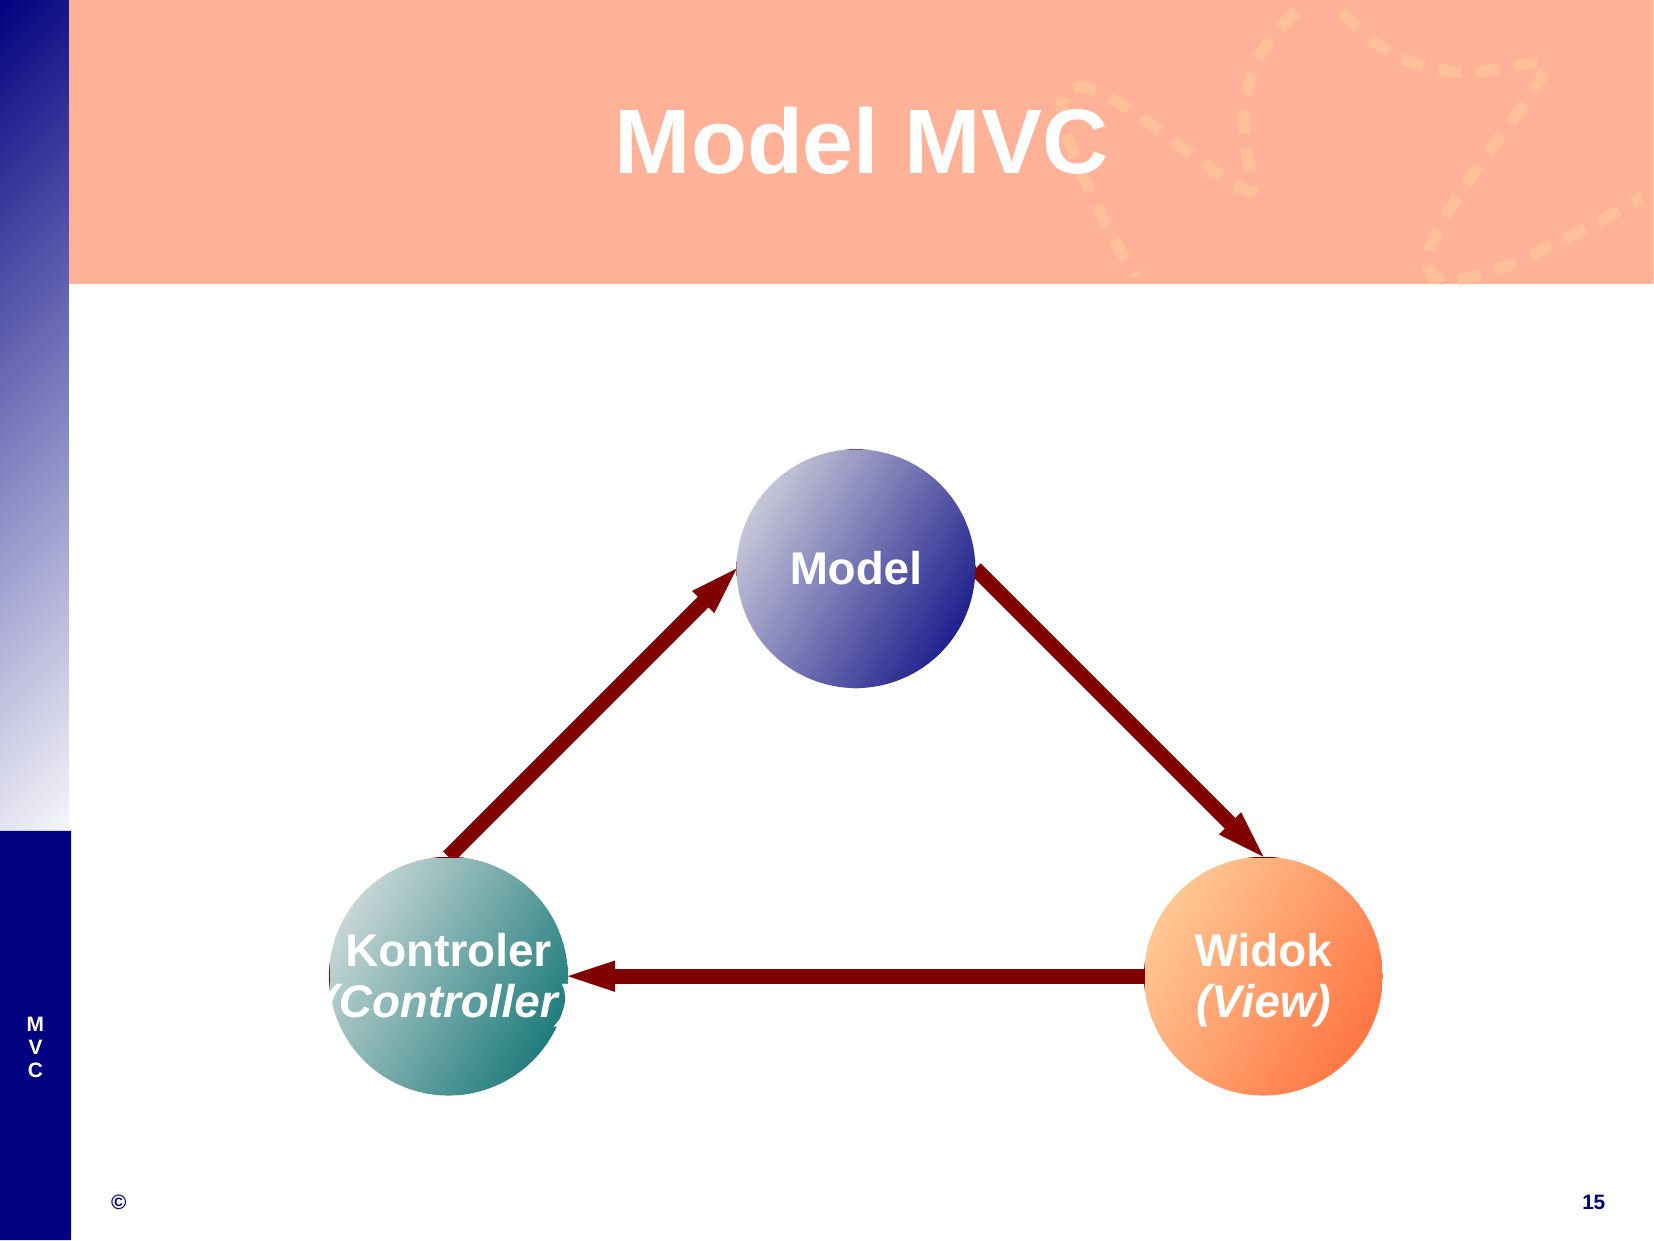

# Model MVC
Model
M
V
C
Kontroler
(Controller)
Widok
(View)